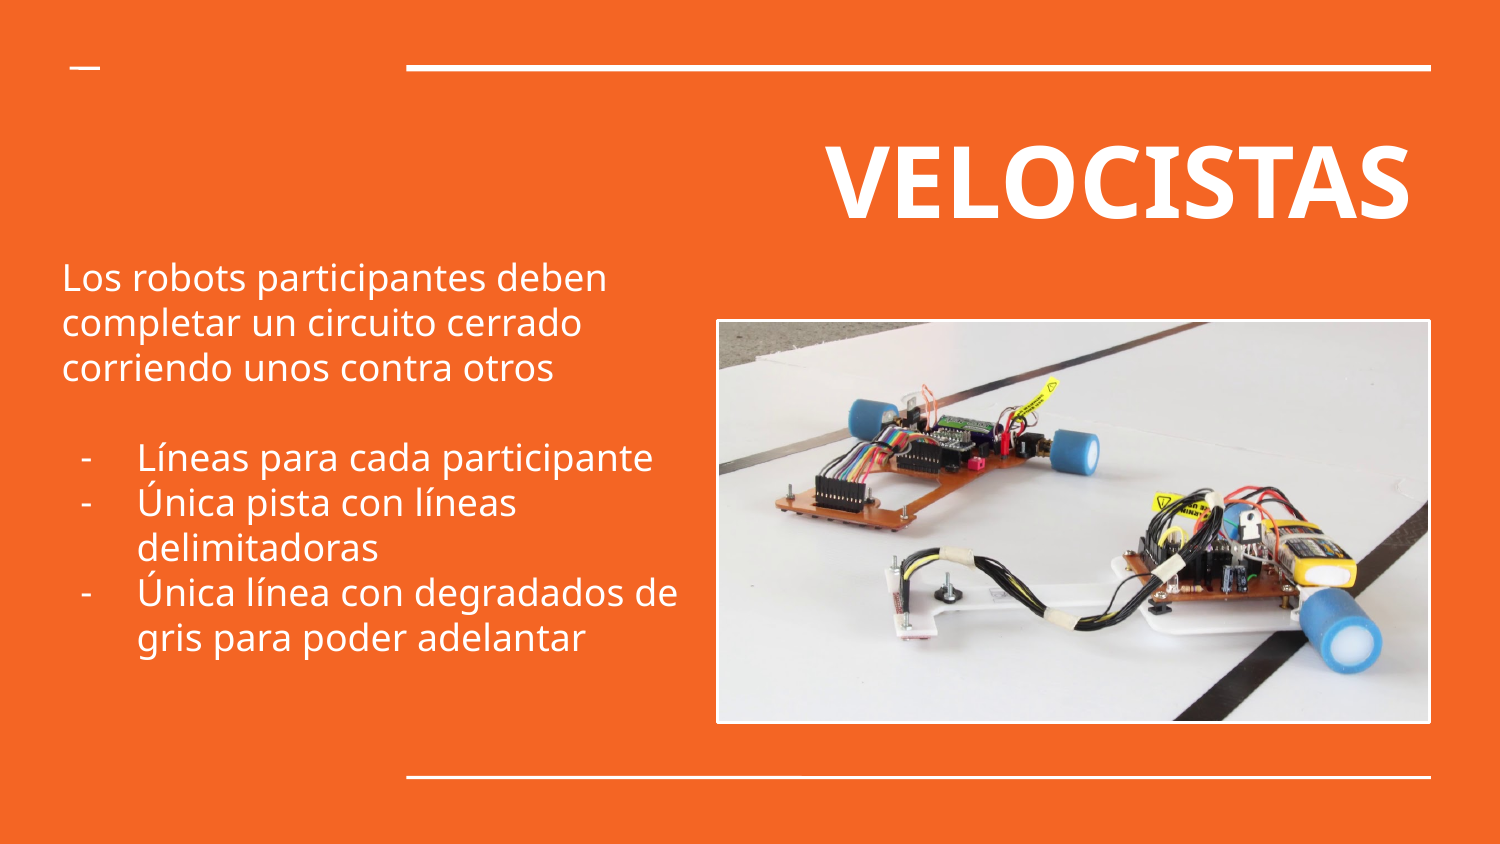

# VELOCISTAS
Los robots participantes deben completar un circuito cerrado corriendo unos contra otros
Líneas para cada participante
Única pista con líneas delimitadoras
Única línea con degradados de gris para poder adelantar